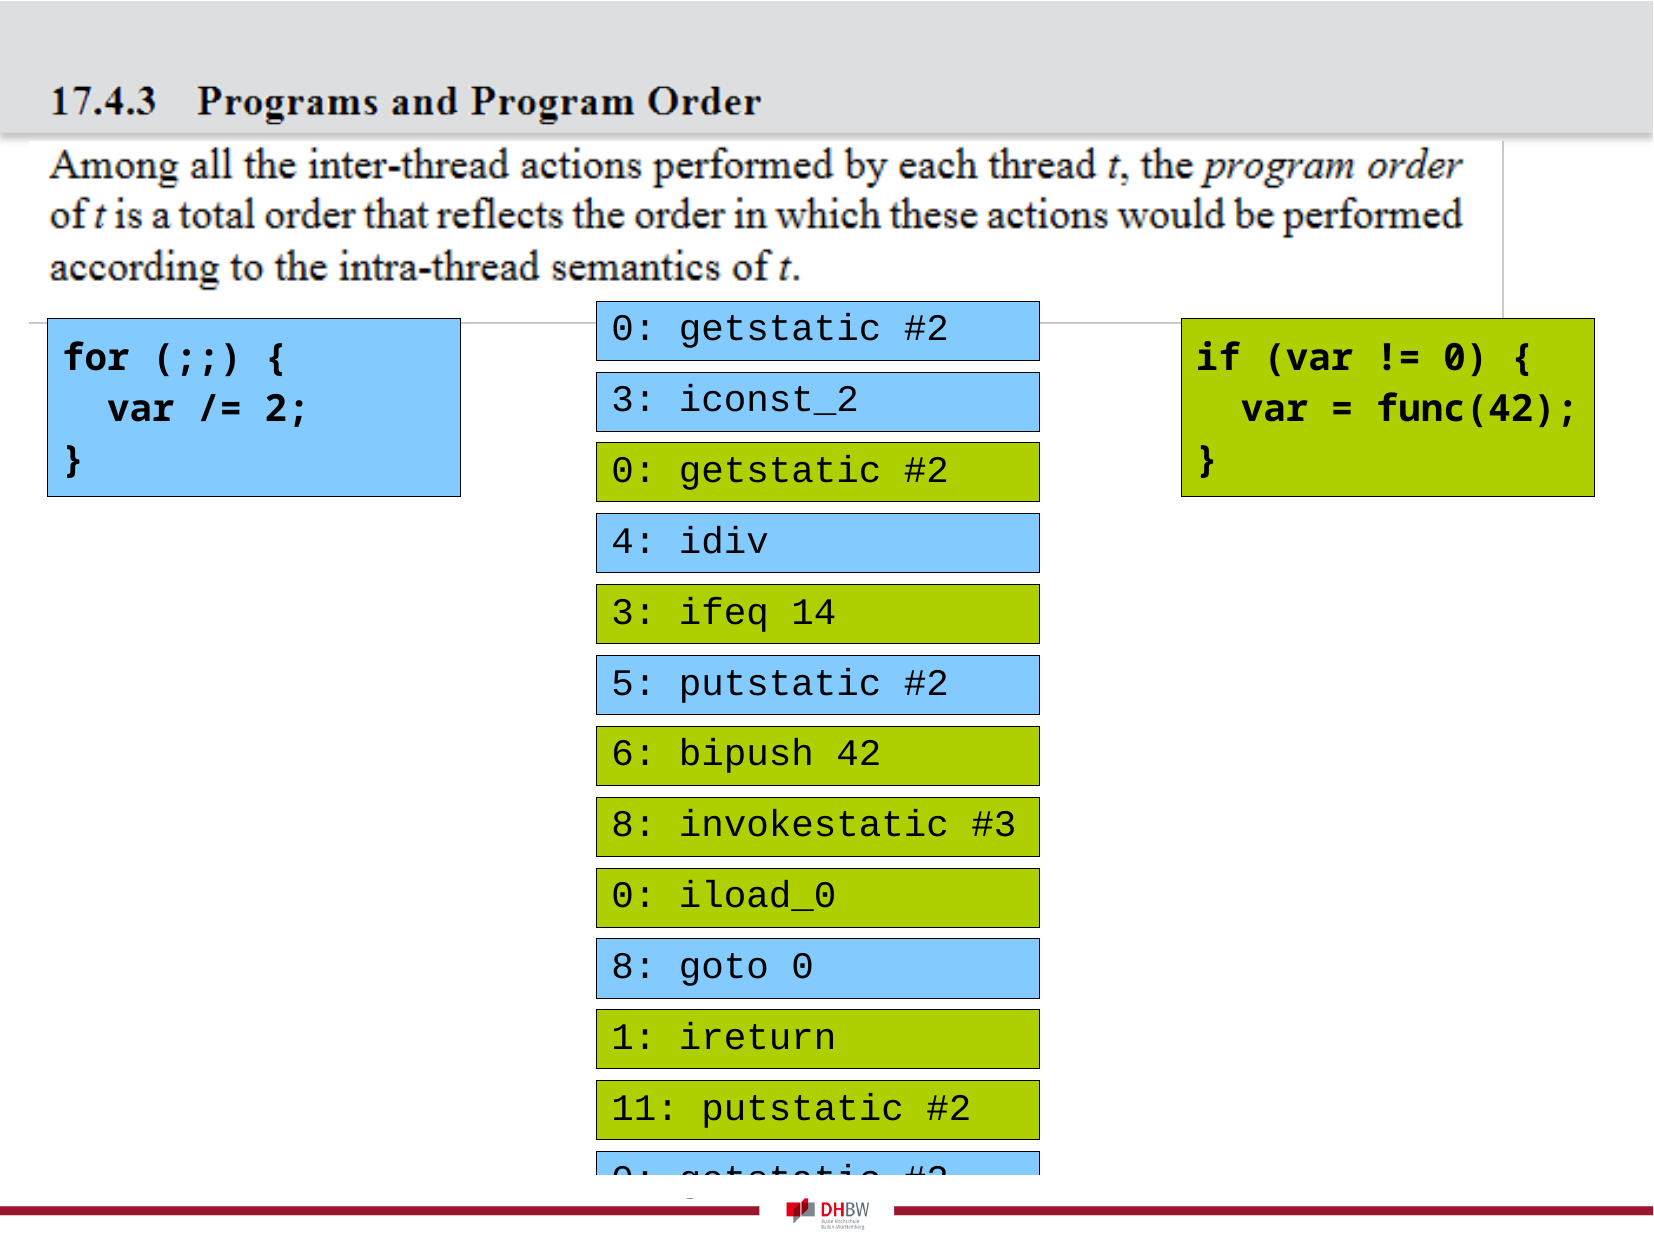

0: getstatic #2
for (;;) {
 var /= 2;
}
if (var != 0) {
 var = func(42);
}
3: iconst_2
0: getstatic #2
4: idiv
3: ifeq 14
5: putstatic #2
6: bipush 42
8: invokestatic #3
0: iload_0
8: goto 0
1: ireturn
11: putstatic #2
0: getstatic #2